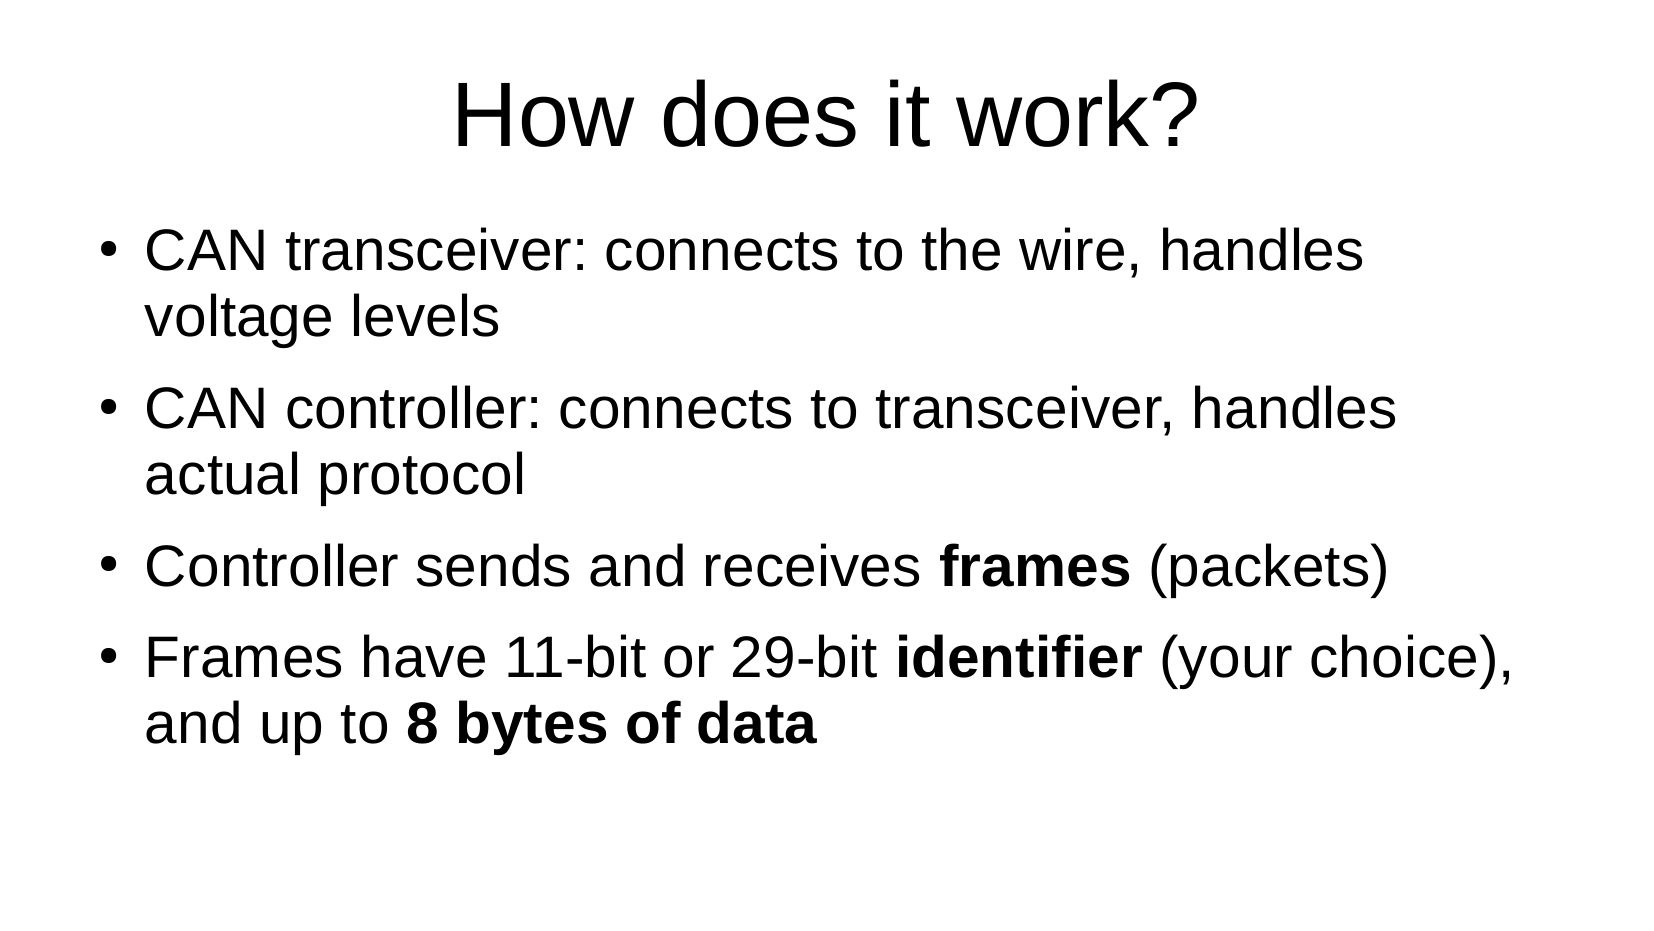

# How does it work?
CAN transceiver: connects to the wire, handles voltage levels
CAN controller: connects to transceiver, handles actual protocol
Controller sends and receives frames (packets)
Frames have 11-bit or 29-bit identifier (your choice), and up to 8 bytes of data